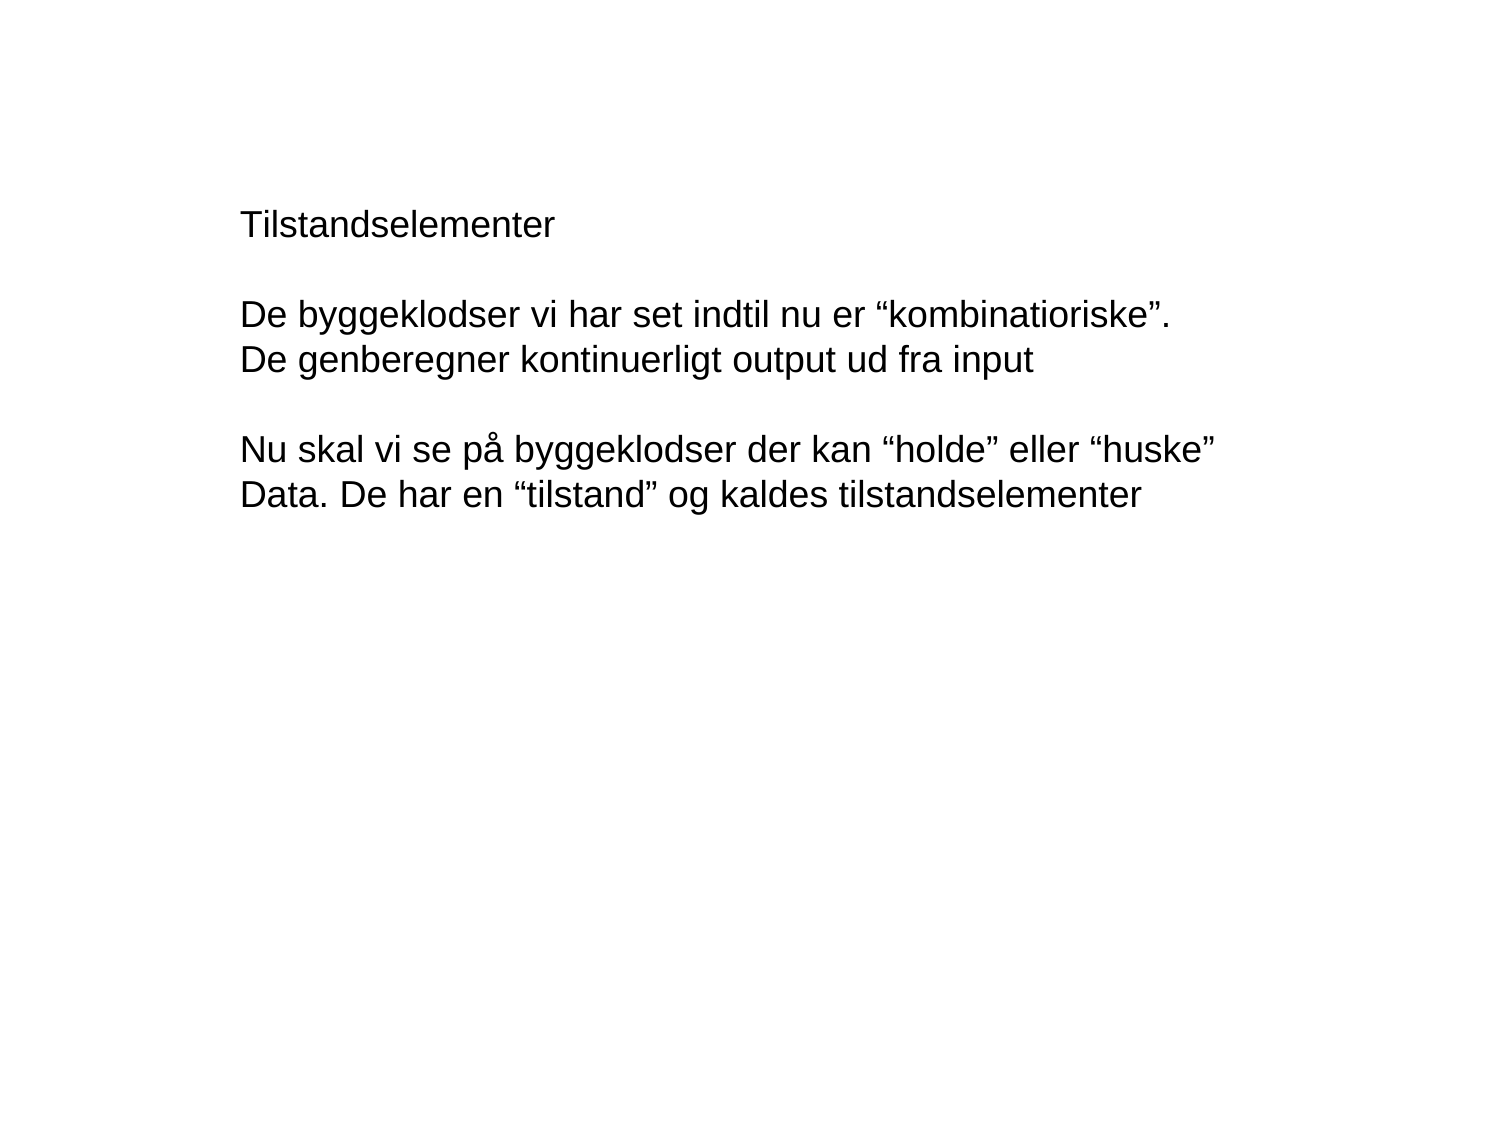

Tilstandselementer
De byggeklodser vi har set indtil nu er “kombinatioriske”.
De genberegner kontinuerligt output ud fra input
Nu skal vi se på byggeklodser der kan “holde” eller “huske”
Data. De har en “tilstand” og kaldes tilstandselementer